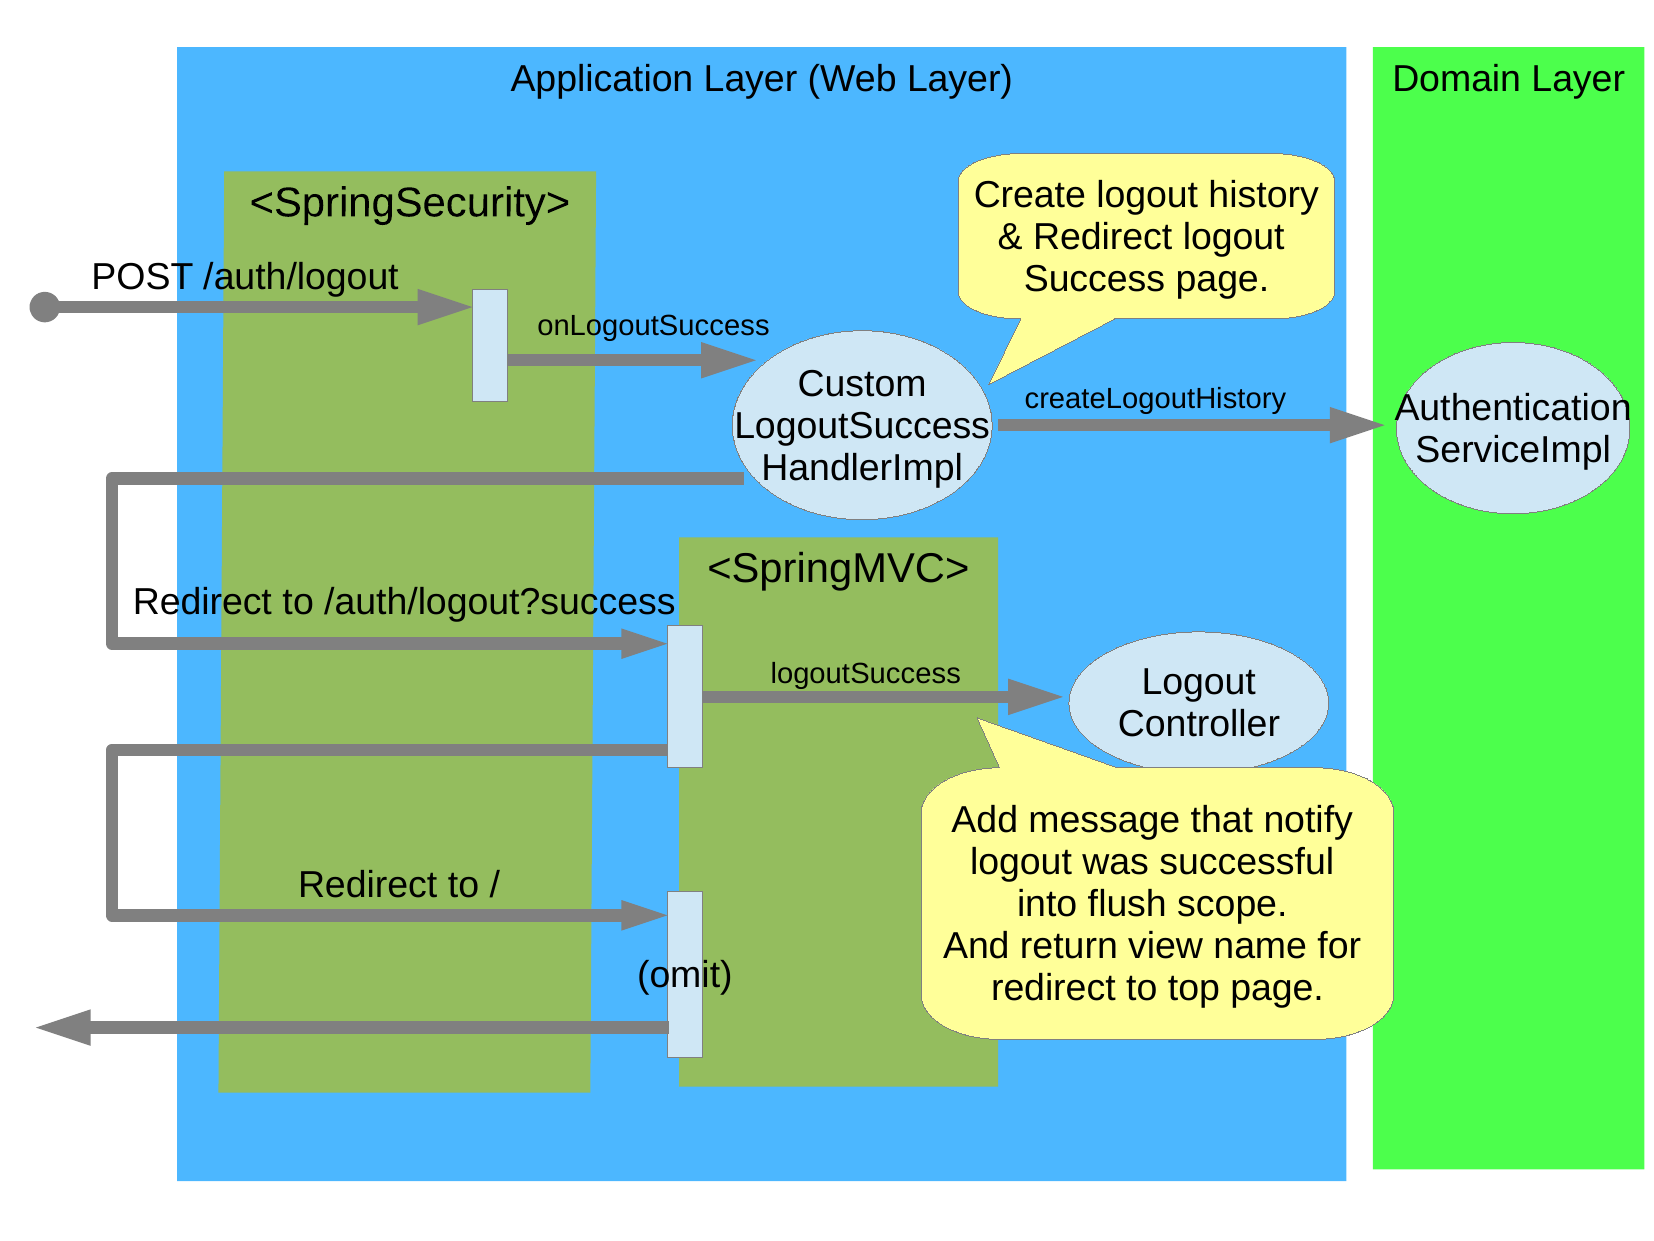

Application Layer (Web Layer)
Domain Layer
Any
page
Create logout history
& Redirect logout
Success page.
<SpringSecurity>
POST /auth/logout
onLogoutSuccess
Custom
LogoutSuccess
HandlerImpl
Authentication
ServiceImpl
createLogoutHistory
<SpringMVC>
Redirect to /auth/logout?success
Logout
Controller
logoutSuccess
Add message that notify
logout was successful
into flush scope.
And return view name for
redirect to top page.
Redirect to /
(omit)
Welcome
page